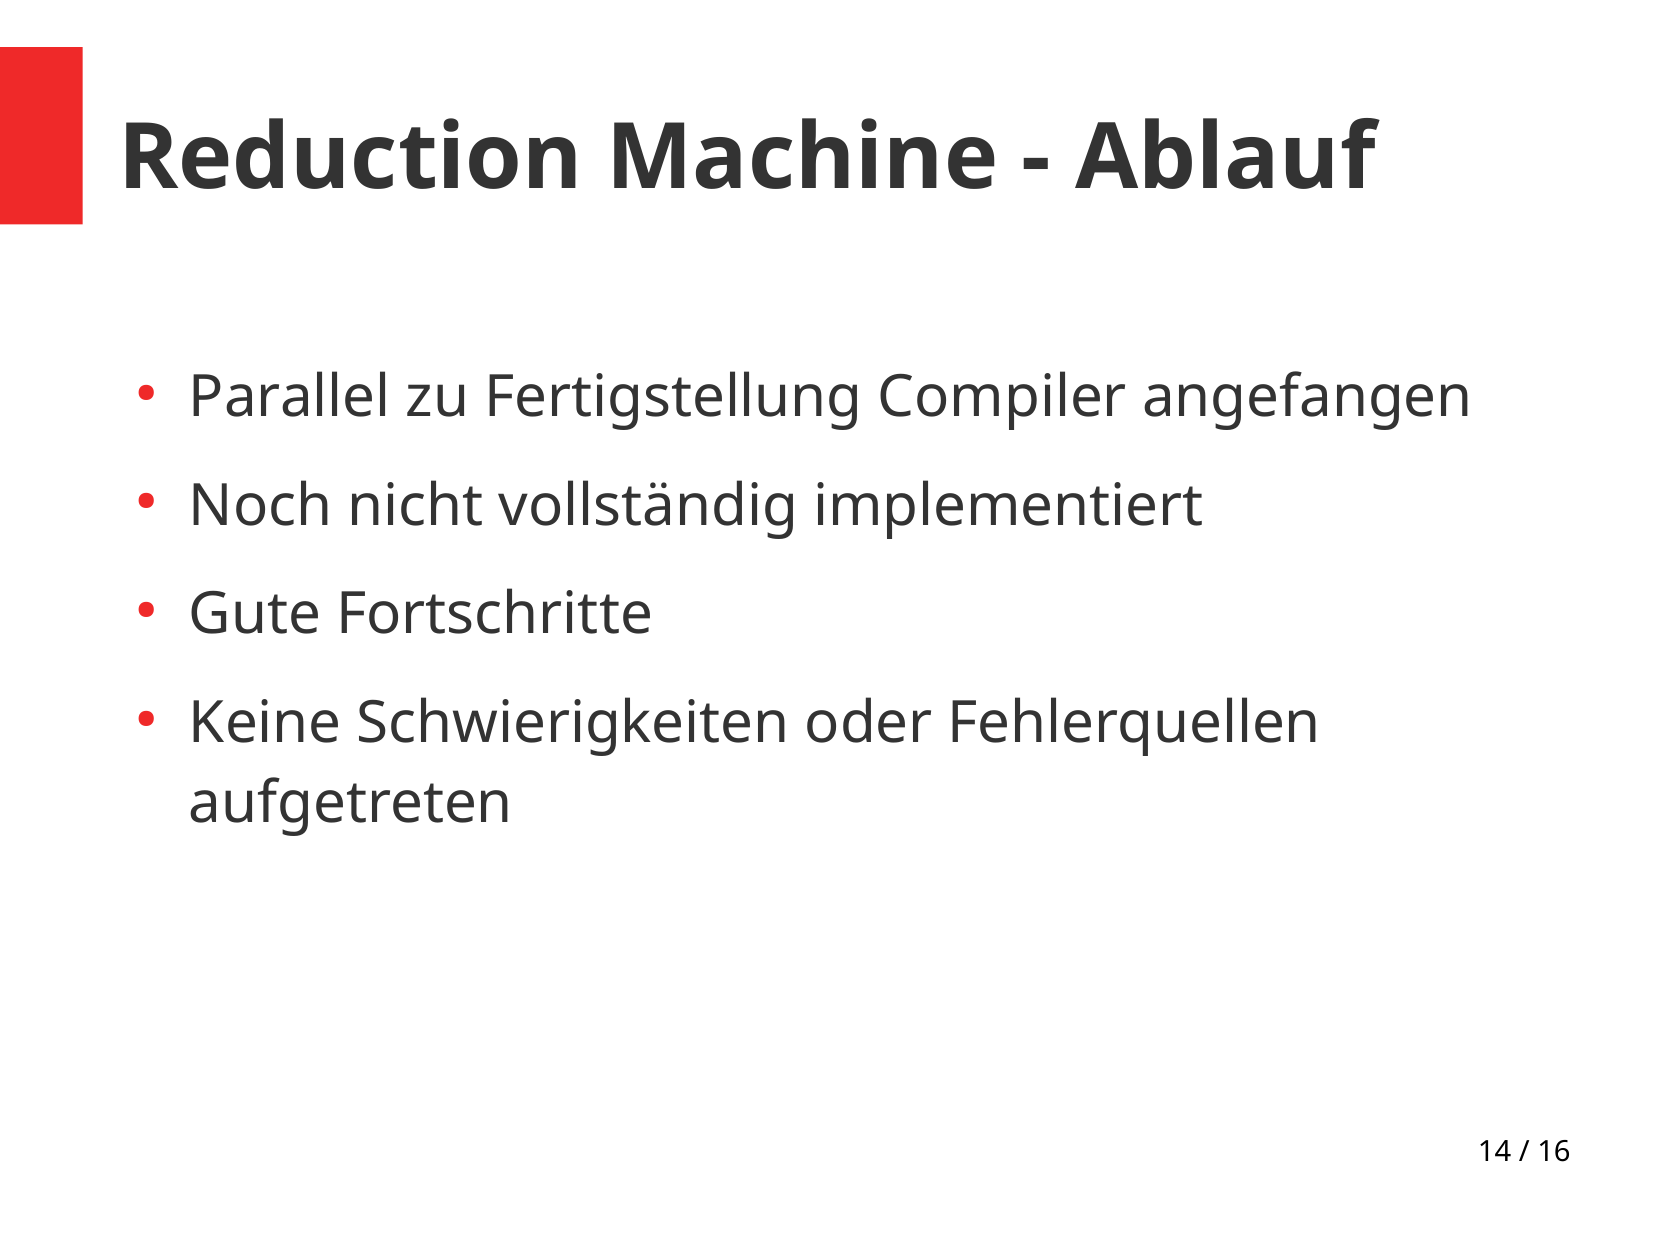

# Reduction Machine - Ablauf
Parallel zu Fertigstellung Compiler angefangen
Noch nicht vollständig implementiert
Gute Fortschritte
Keine Schwierigkeiten oder Fehlerquellen aufgetreten
14